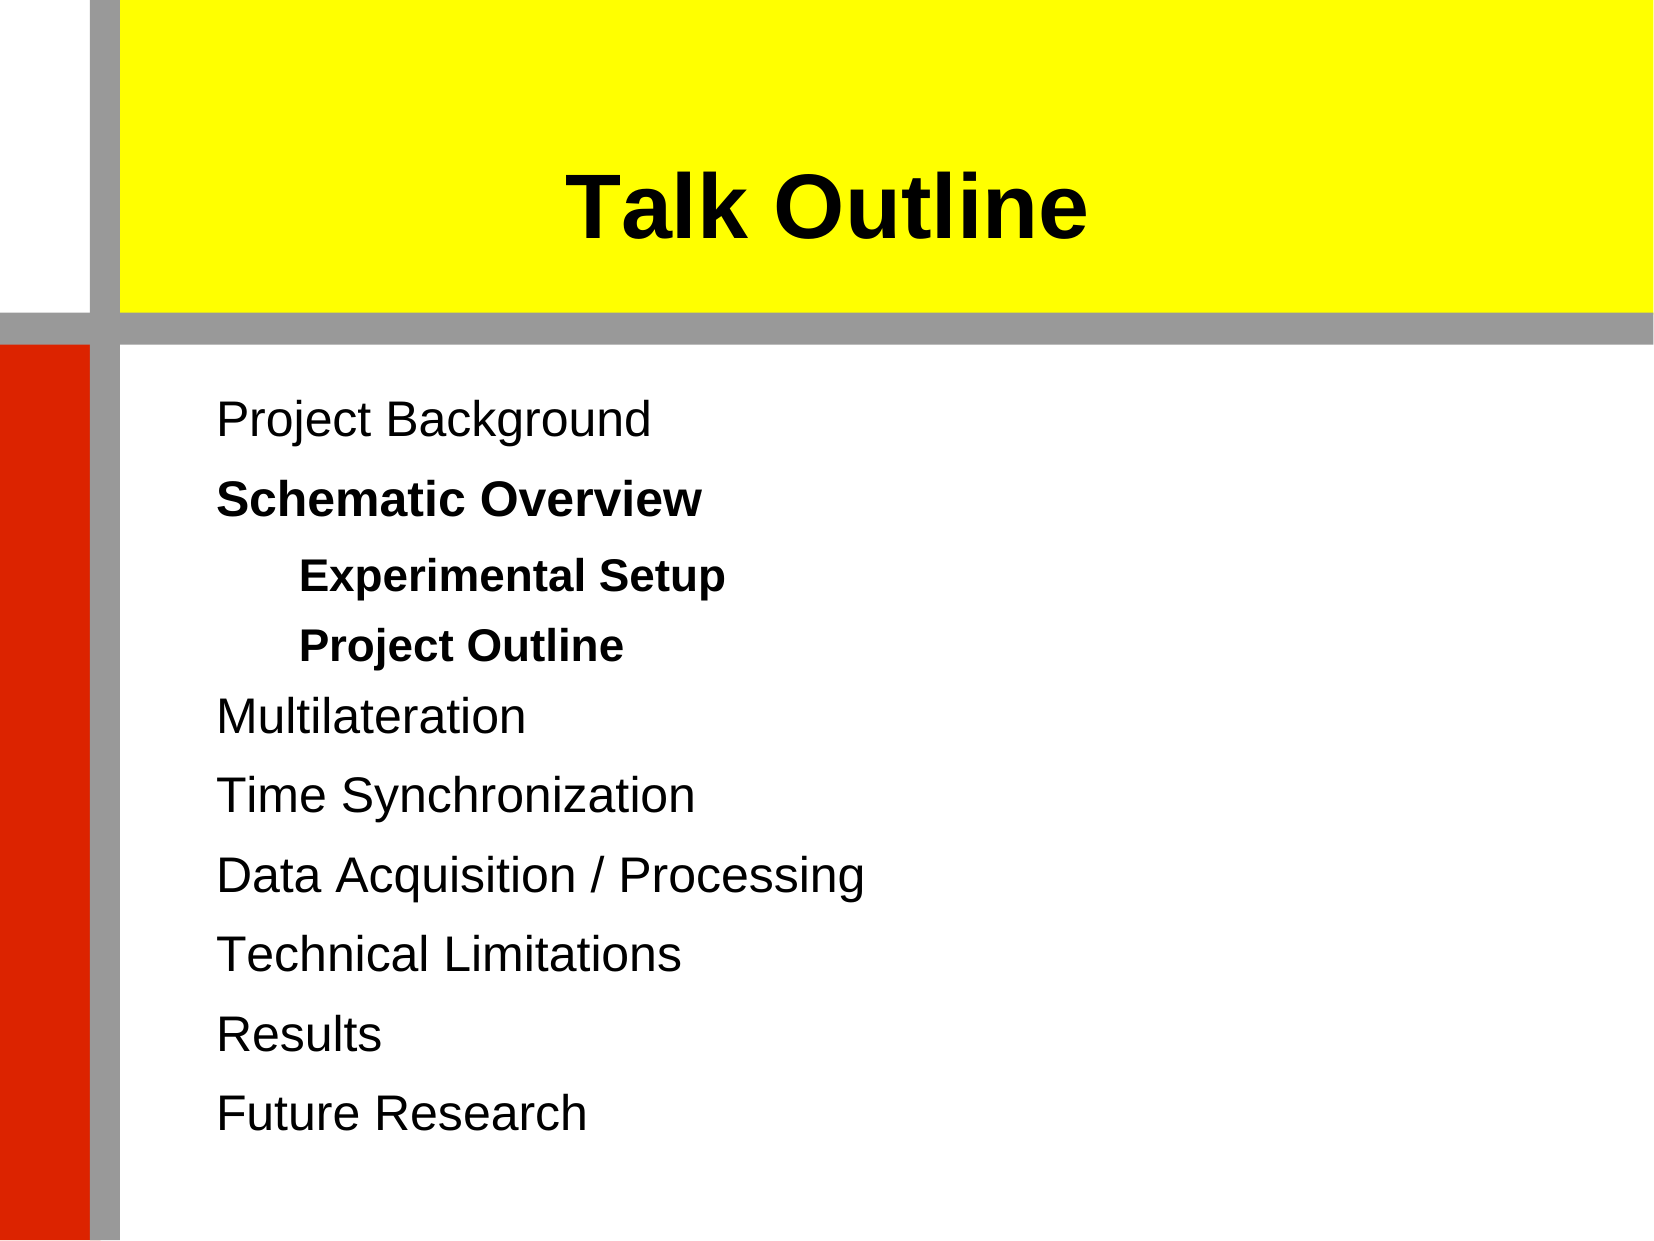

# Talk Outline
Project Background
Schematic Overview
Experimental Setup
Project Outline
Multilateration
Time Synchronization
Data Acquisition / Processing
Technical Limitations
Results
Future Research